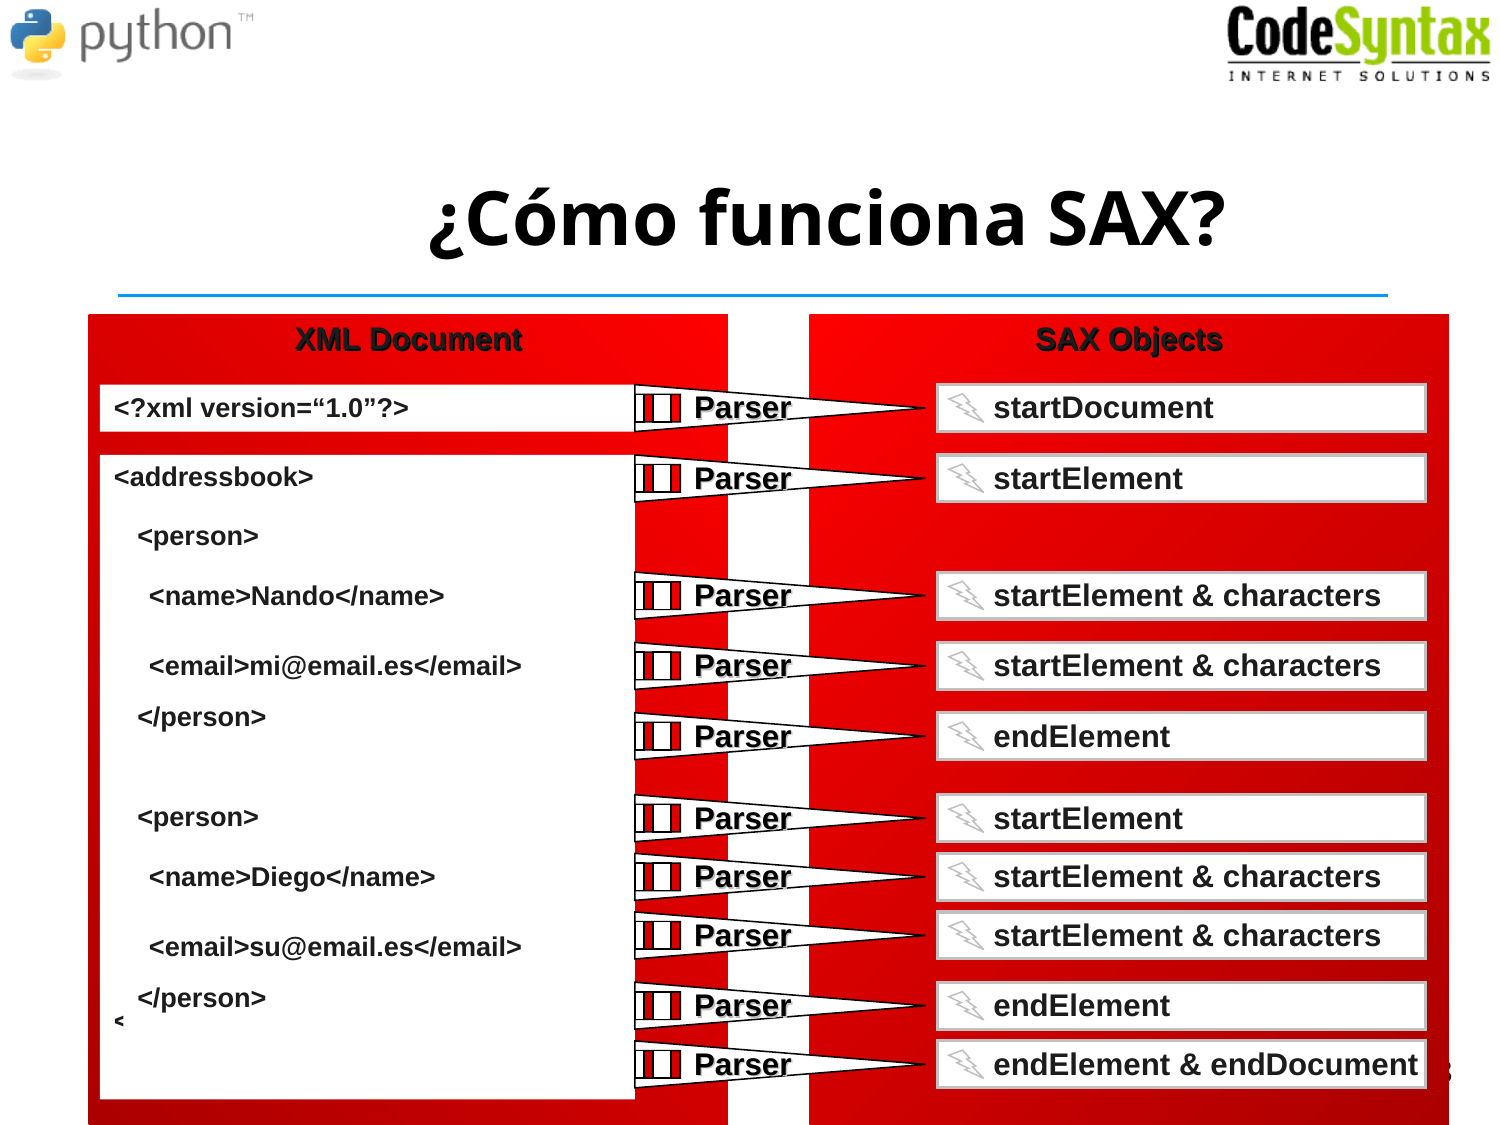

# ¿Cómo funciona SAX?
XML Document
SAX Objects
<?xml version=“1.0”?>
Parser
startDocument
<addressbook>
</addressbook>
Parser
startElement
<person>
</person>
<name>Nando</name>
Parser
startElement & characters
<email>mi@email.es</email>
Parser
startElement & characters
Parser
endElement
<person>
</person>
Parser
startElement
<name>Diego</name>
Parser
startElement & characters
Parser
startElement & characters
<email>su@email.es</email>
Parser
endElement
Parser
endElement & endDocument
68